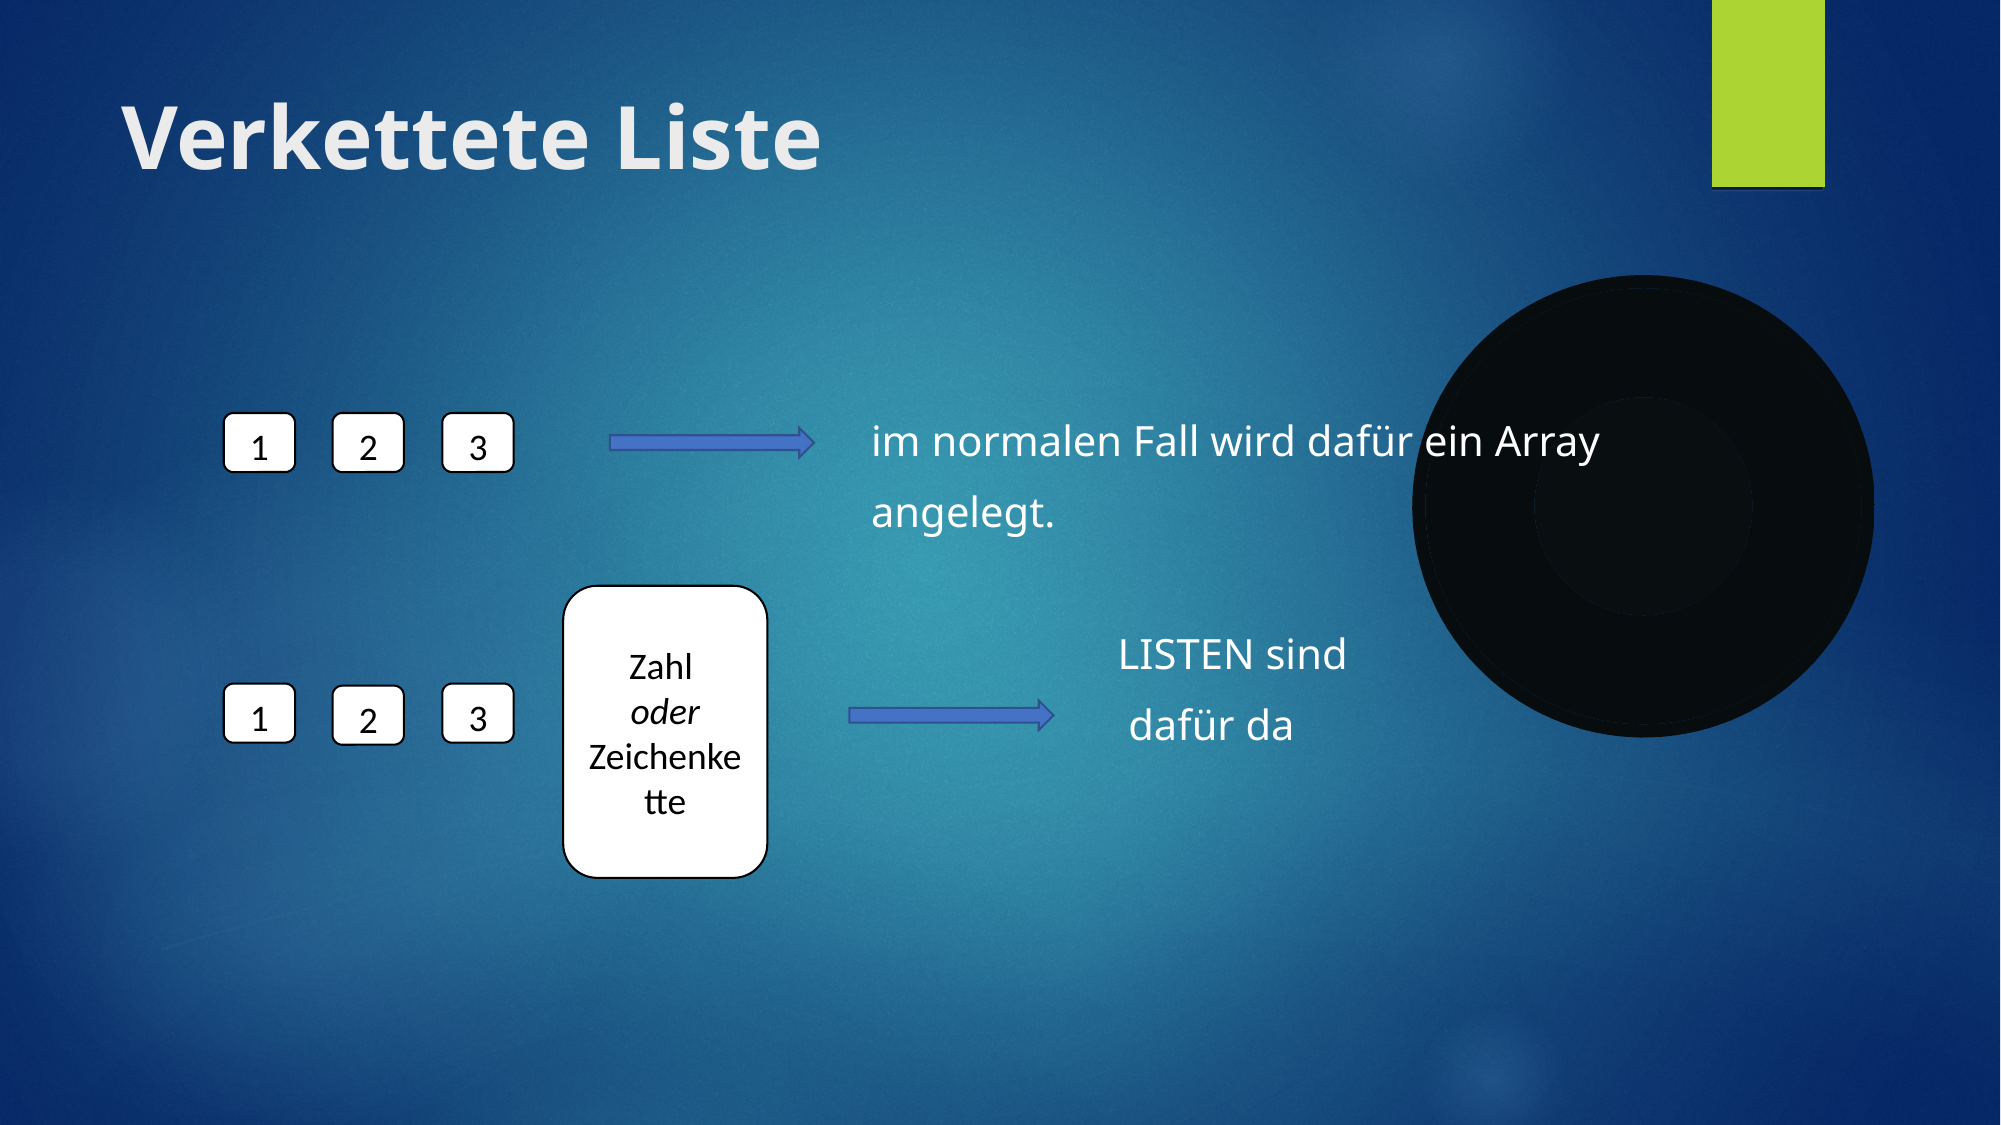

# Verkettete Liste
									im normalen Fall wird dafür ein Array
									angelegt.
											 	 LISTEN sind
											 	 dafür da
1
2
3
Zahl
oder
Zeichenkette
1
3
2